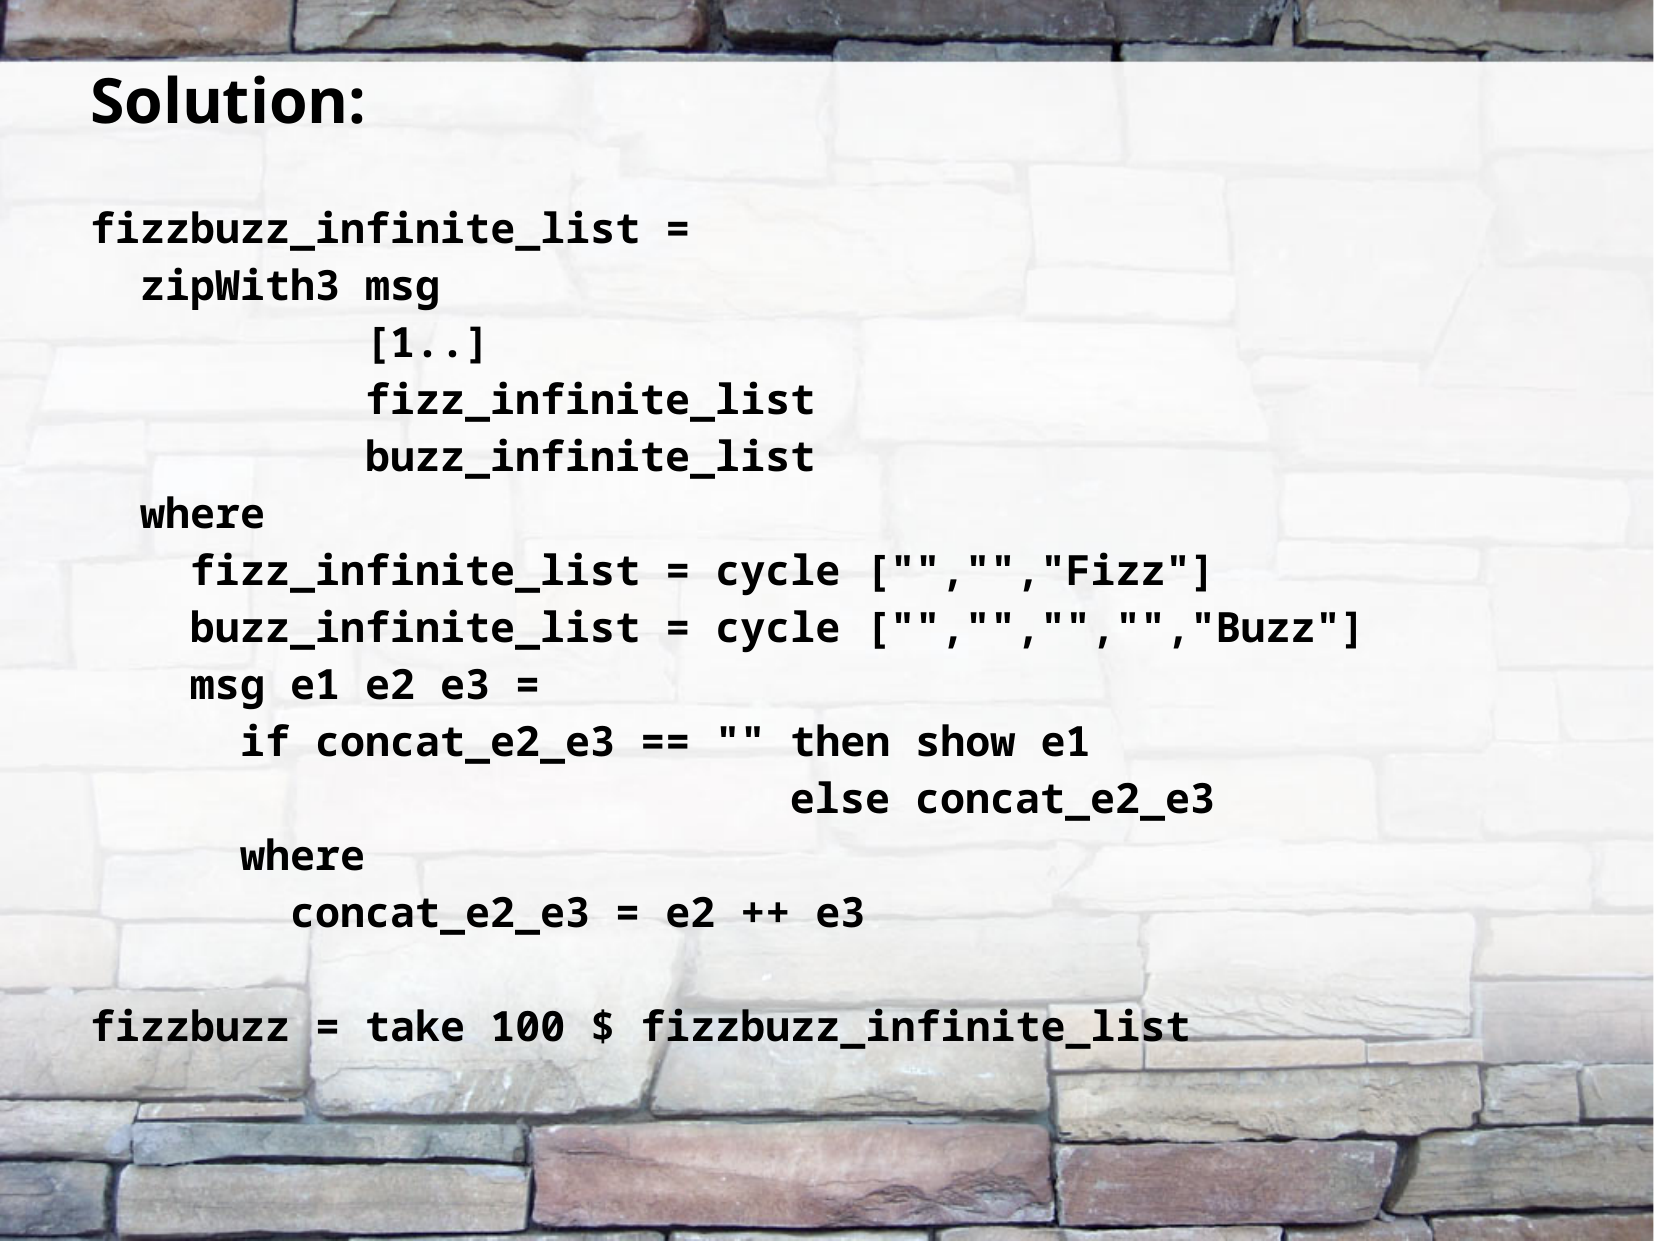

# Solution:
fizzbuzz_infinite_list =
 zipWith3 msg
 [1..]
 fizz_infinite_list
 buzz_infinite_list
 where
 fizz_infinite_list = cycle ["","","Fizz"]
 buzz_infinite_list = cycle ["","","","","Buzz"]
 msg e1 e2 e3 =
 if concat_e2_e3 == "" then show e1
 else concat_e2_e3
 where
 concat_e2_e3 = e2 ++ e3
fizzbuzz = take 100 $ fizzbuzz_infinite_list